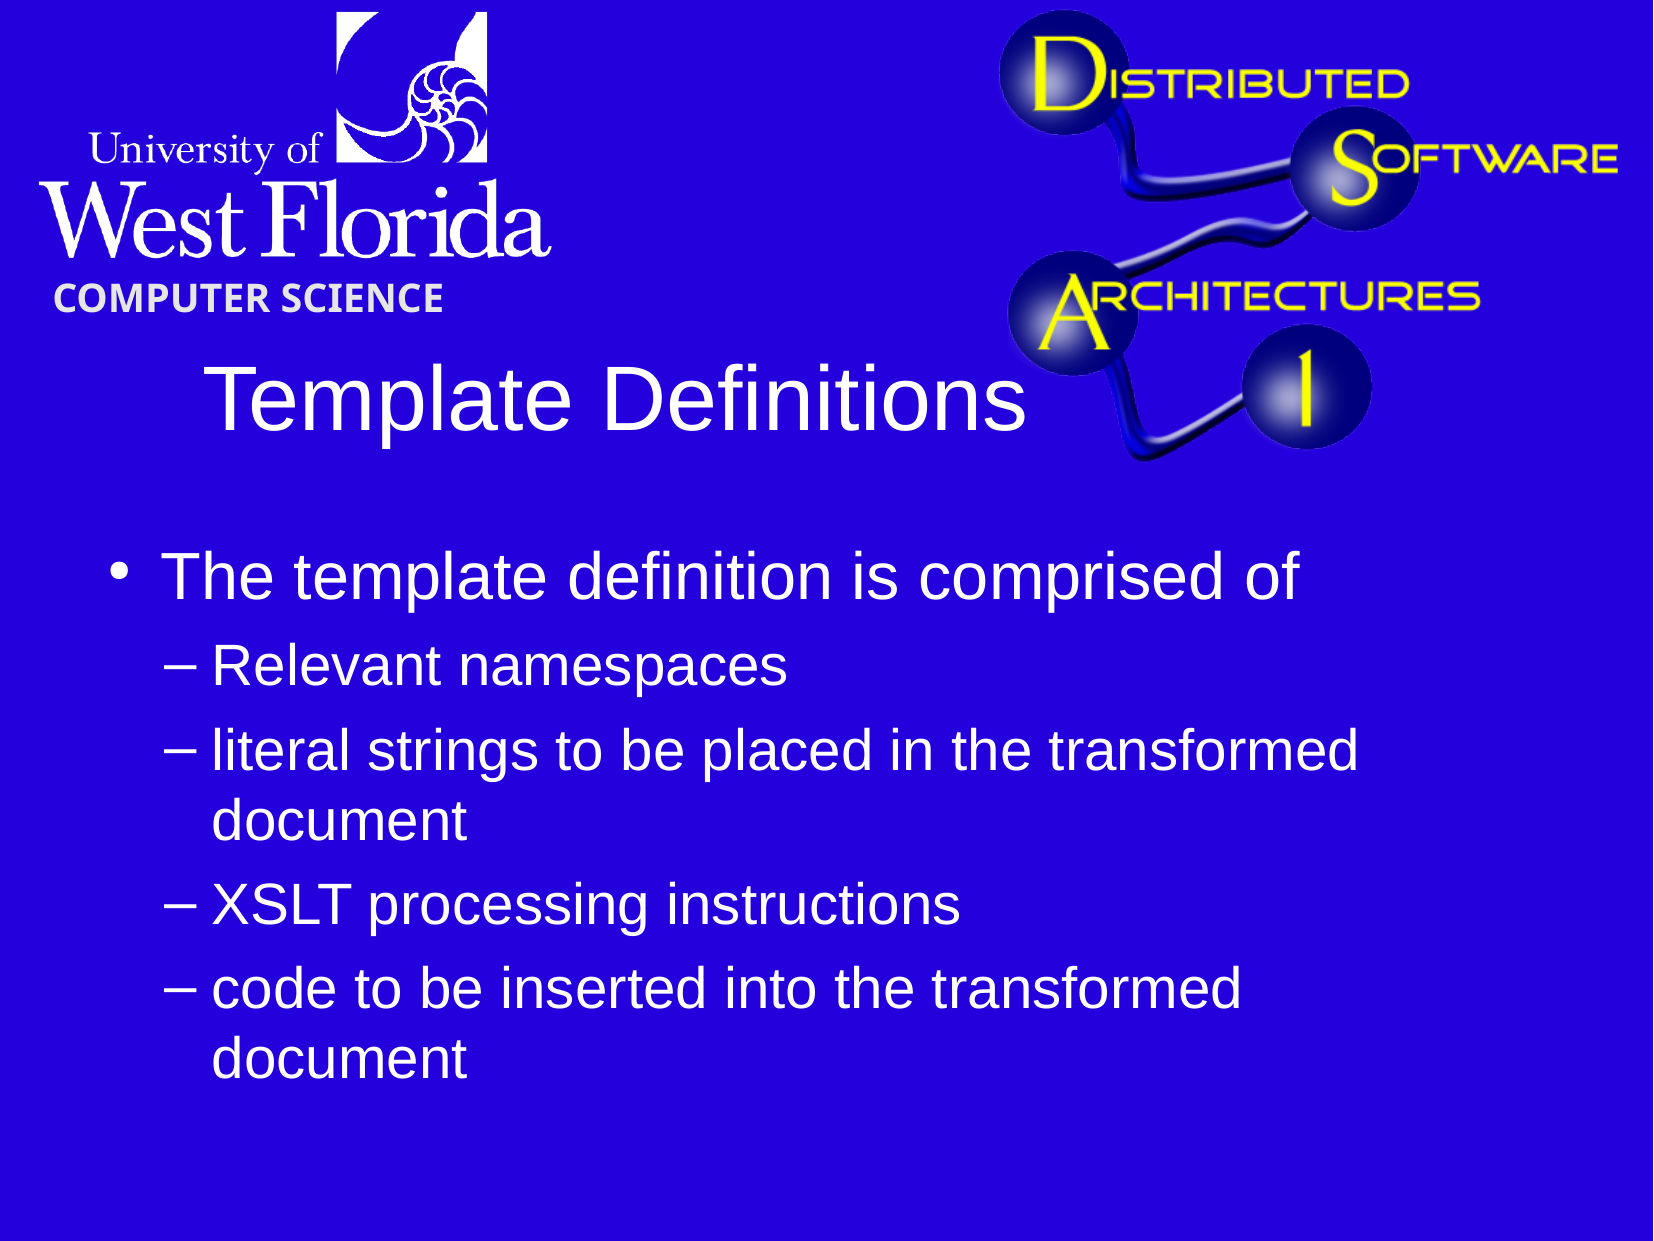

COMPUTER SCIENCE
# Template Definitions
The template definition is comprised of
Relevant namespaces
literal strings to be placed in the transformed document
XSLT processing instructions
code to be inserted into the transformed document